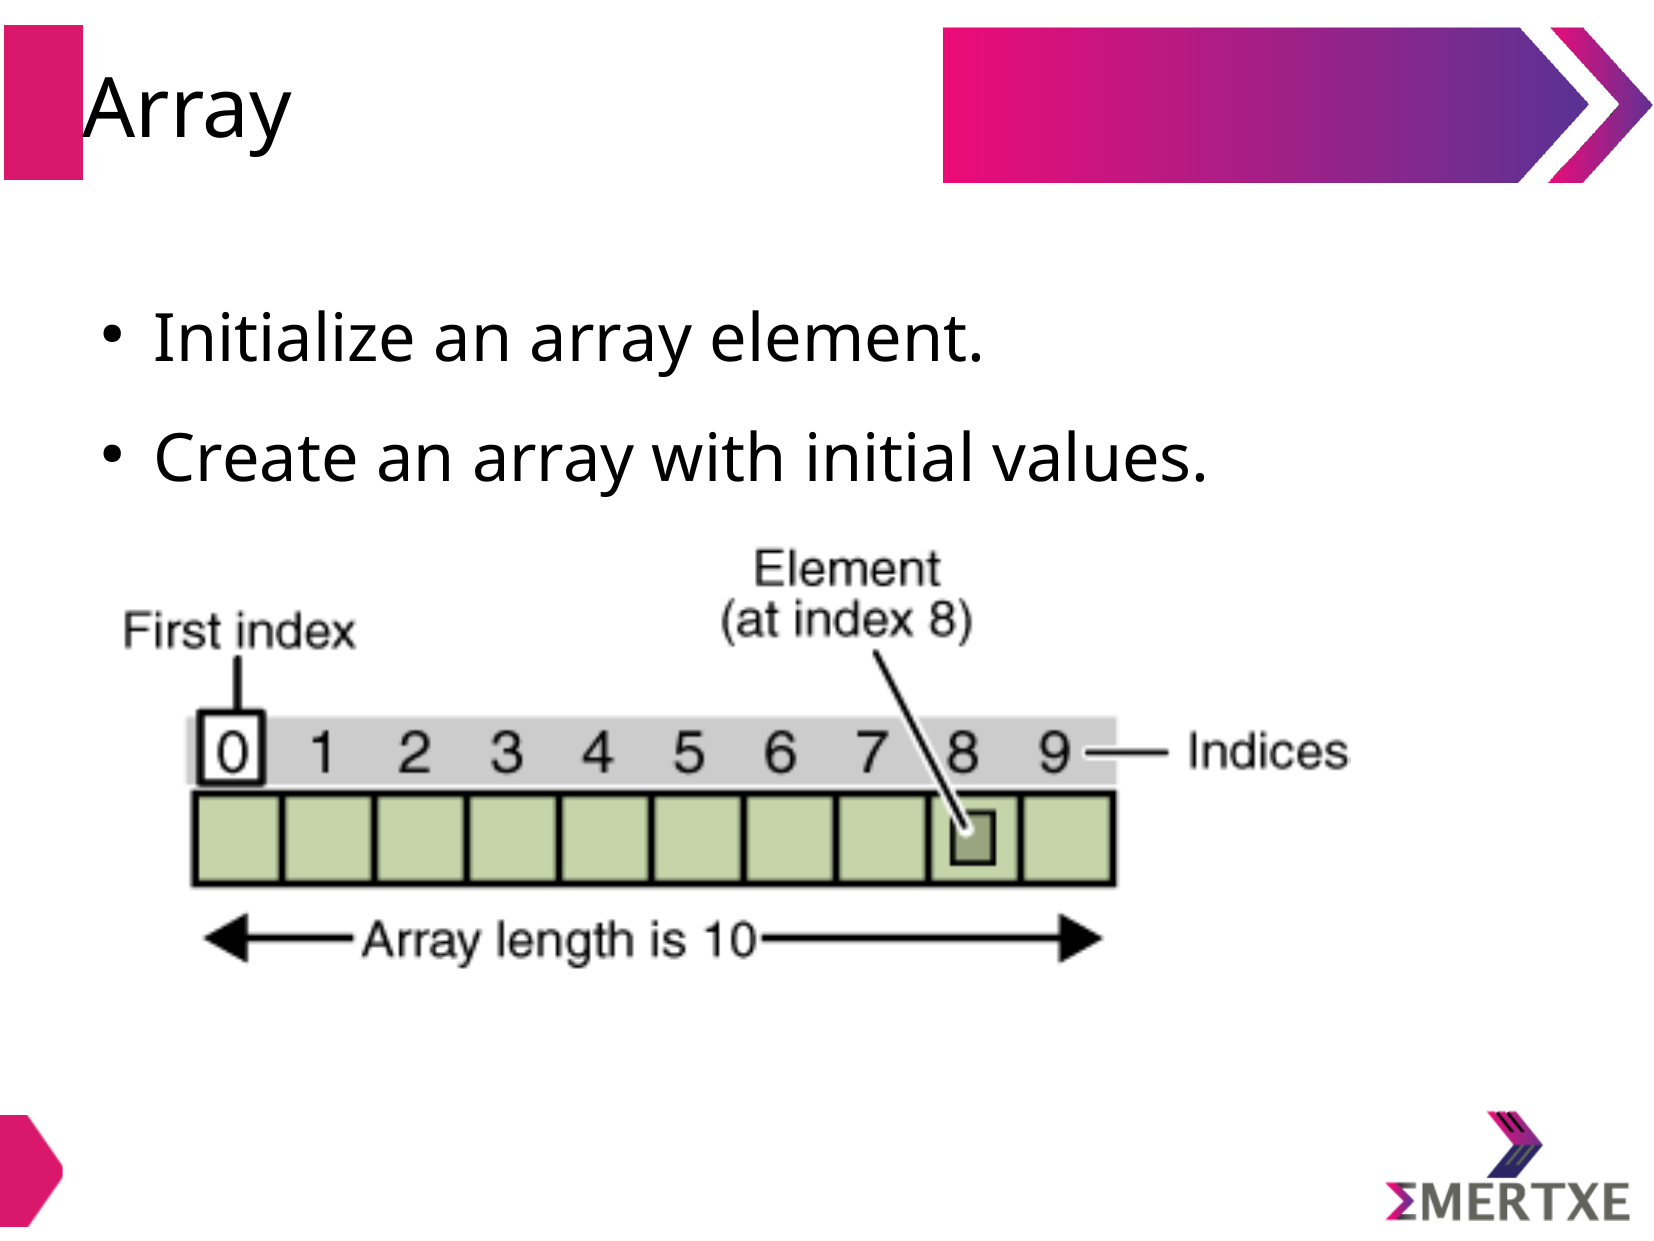

# Array
Initialize an array element.
Create an array with initial values.